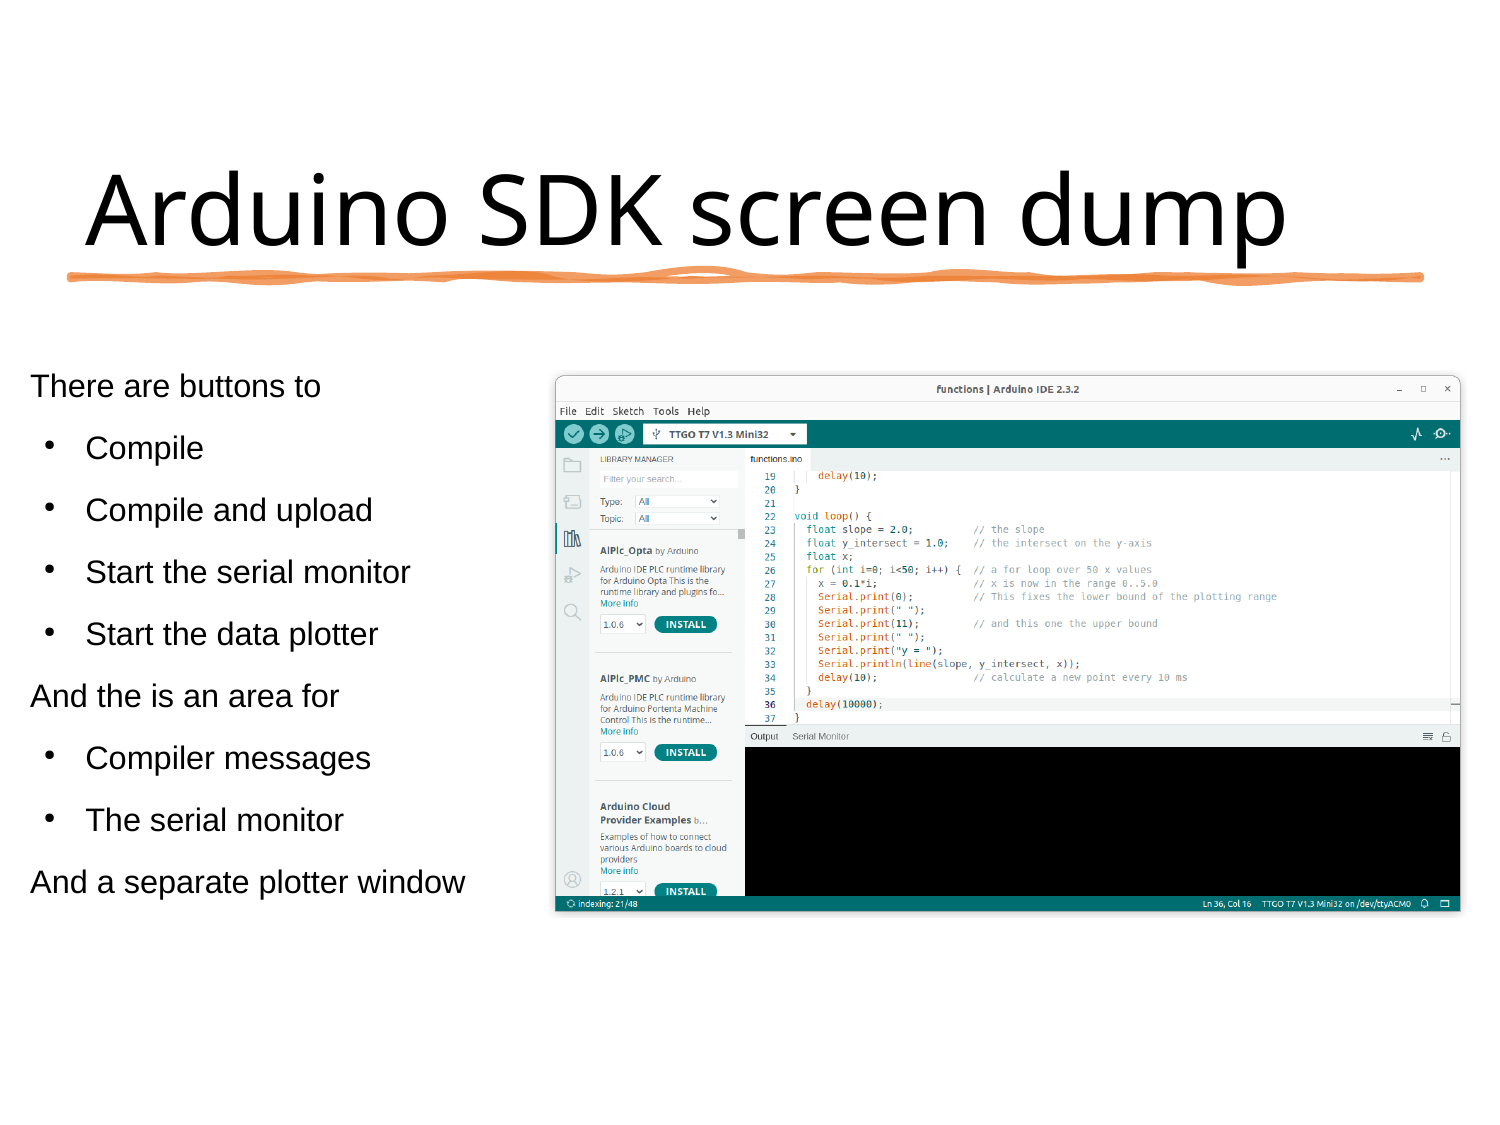

# Arduino SDK screen dump
There are buttons to
Compile
Compile and upload
Start the serial monitor
Start the data plotter
And the is an area for
Compiler messages
The serial monitor
And a separate plotter window